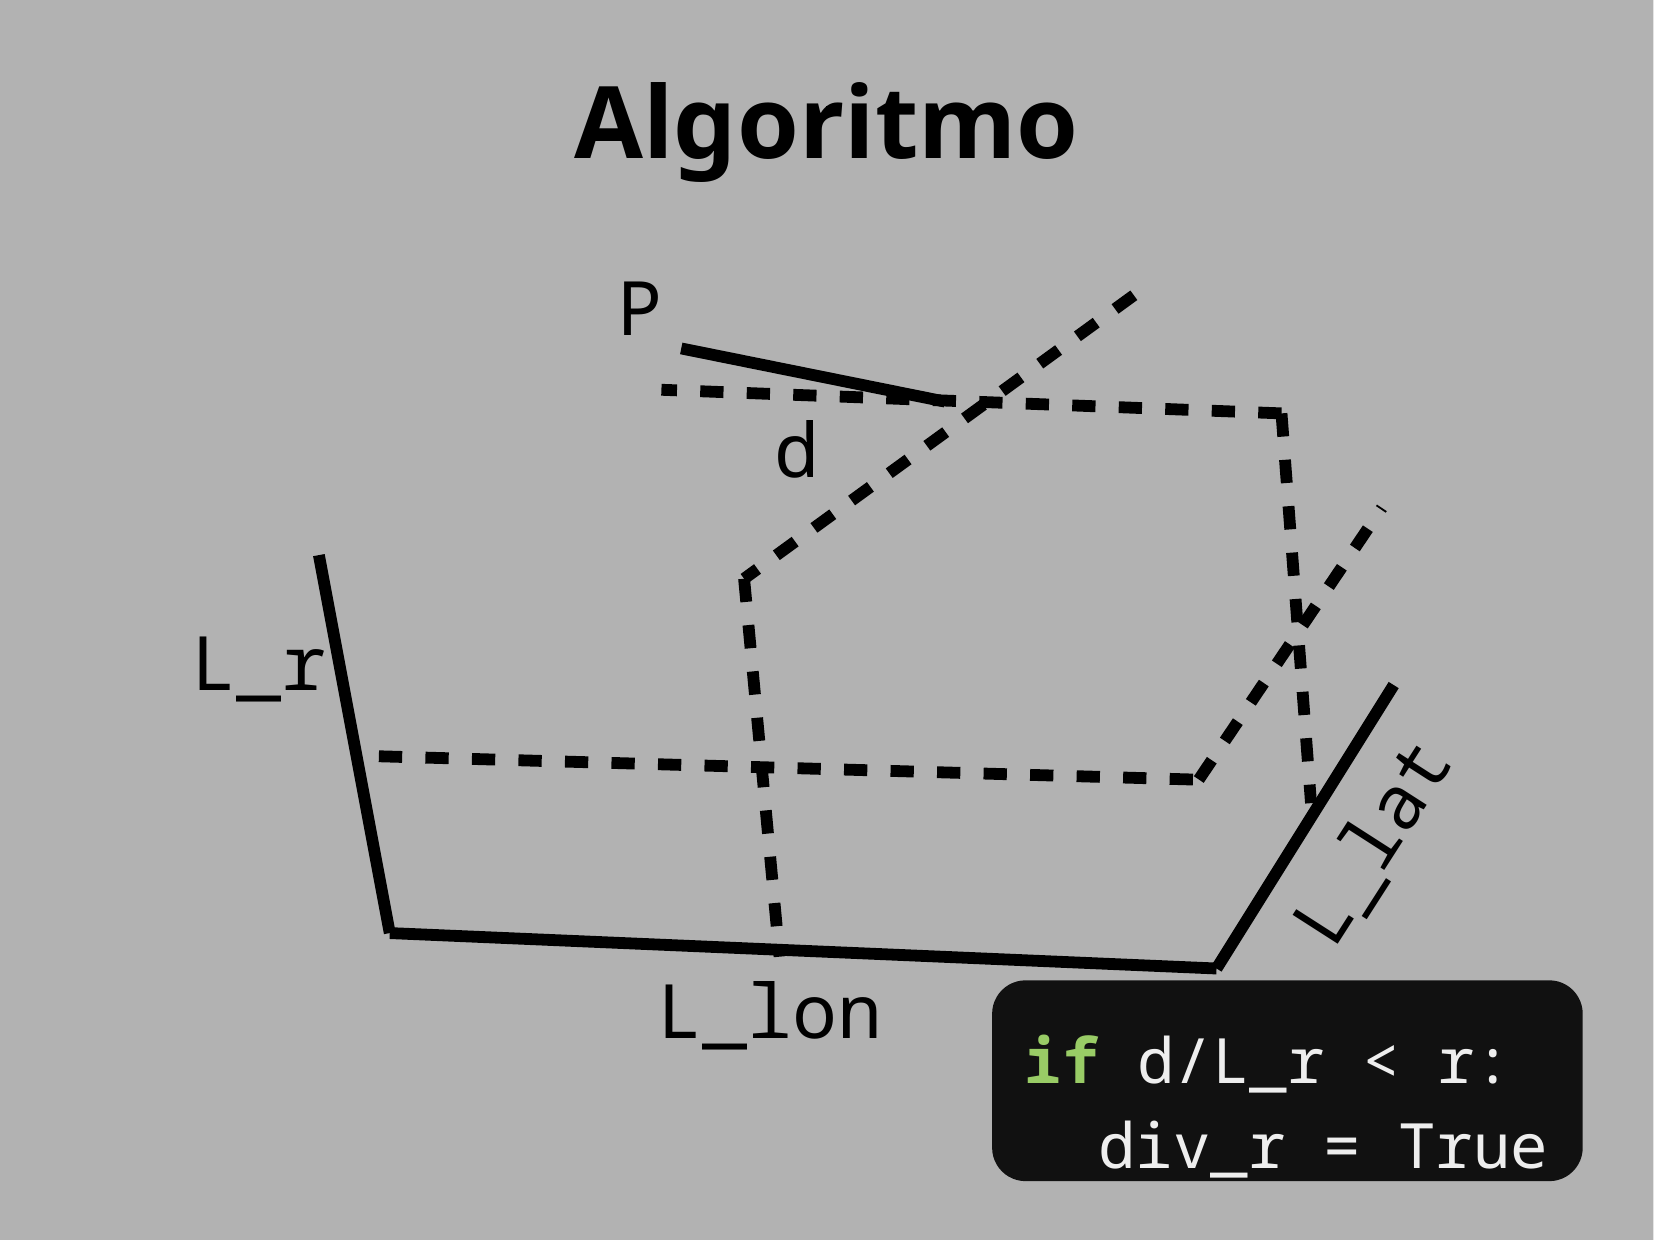

# Algoritmo
P
d
L_r
L_lat
L_lon
if d/L_r < r:
	div_r = True